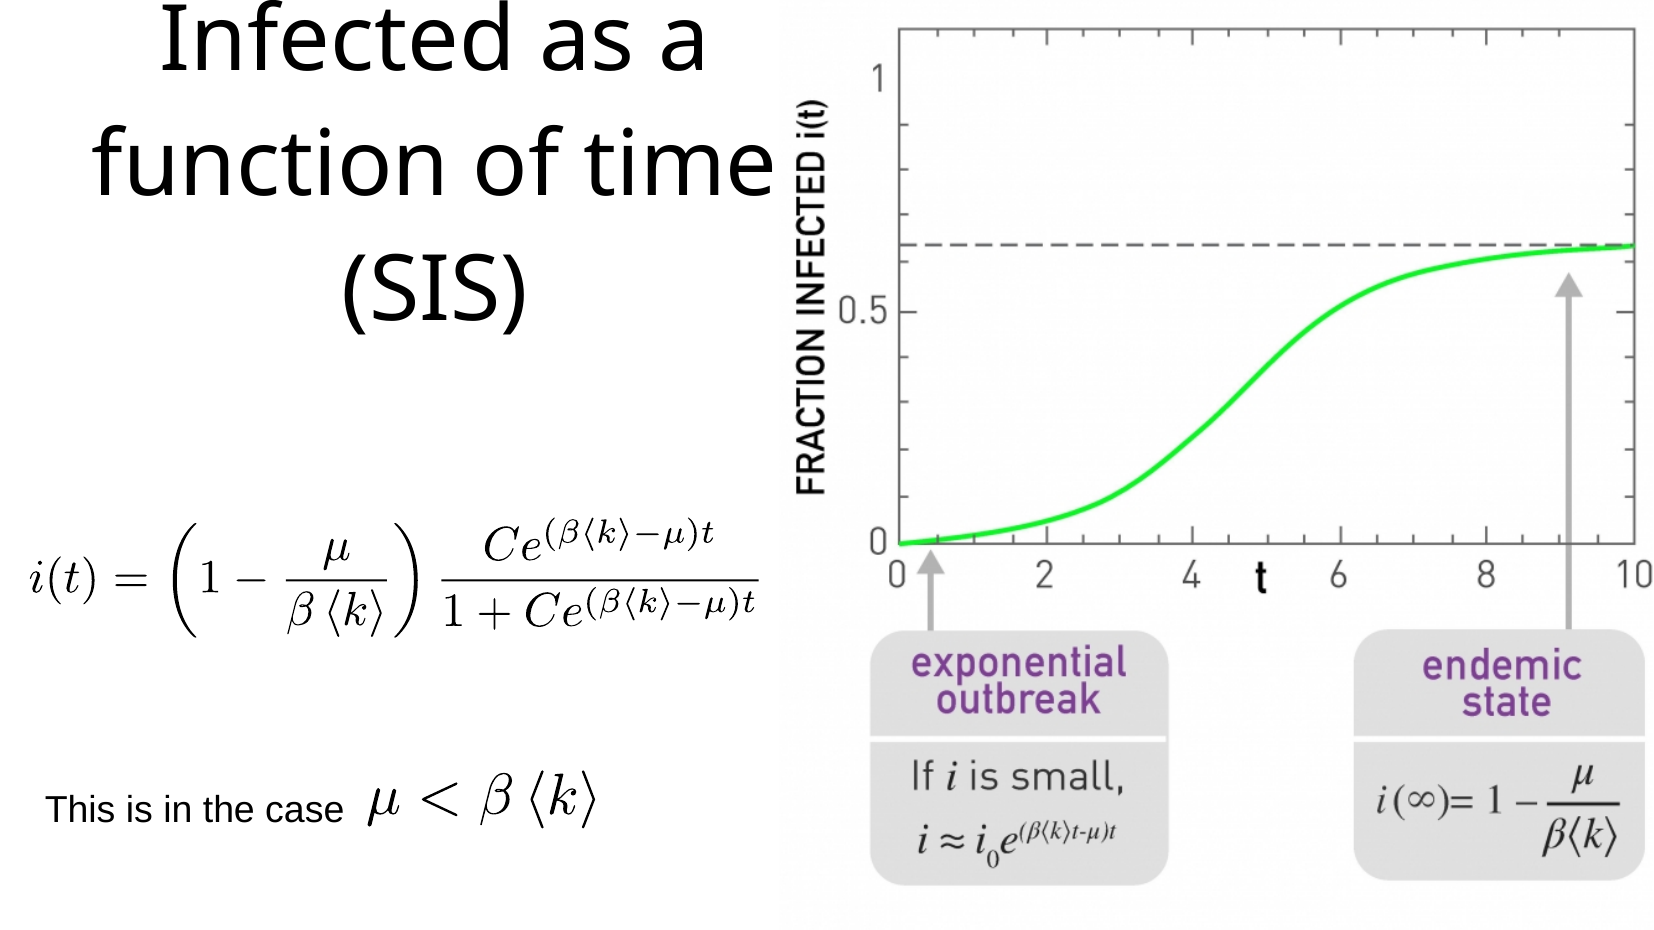

# Infected as a function of time (SIS)
This is in the case
29